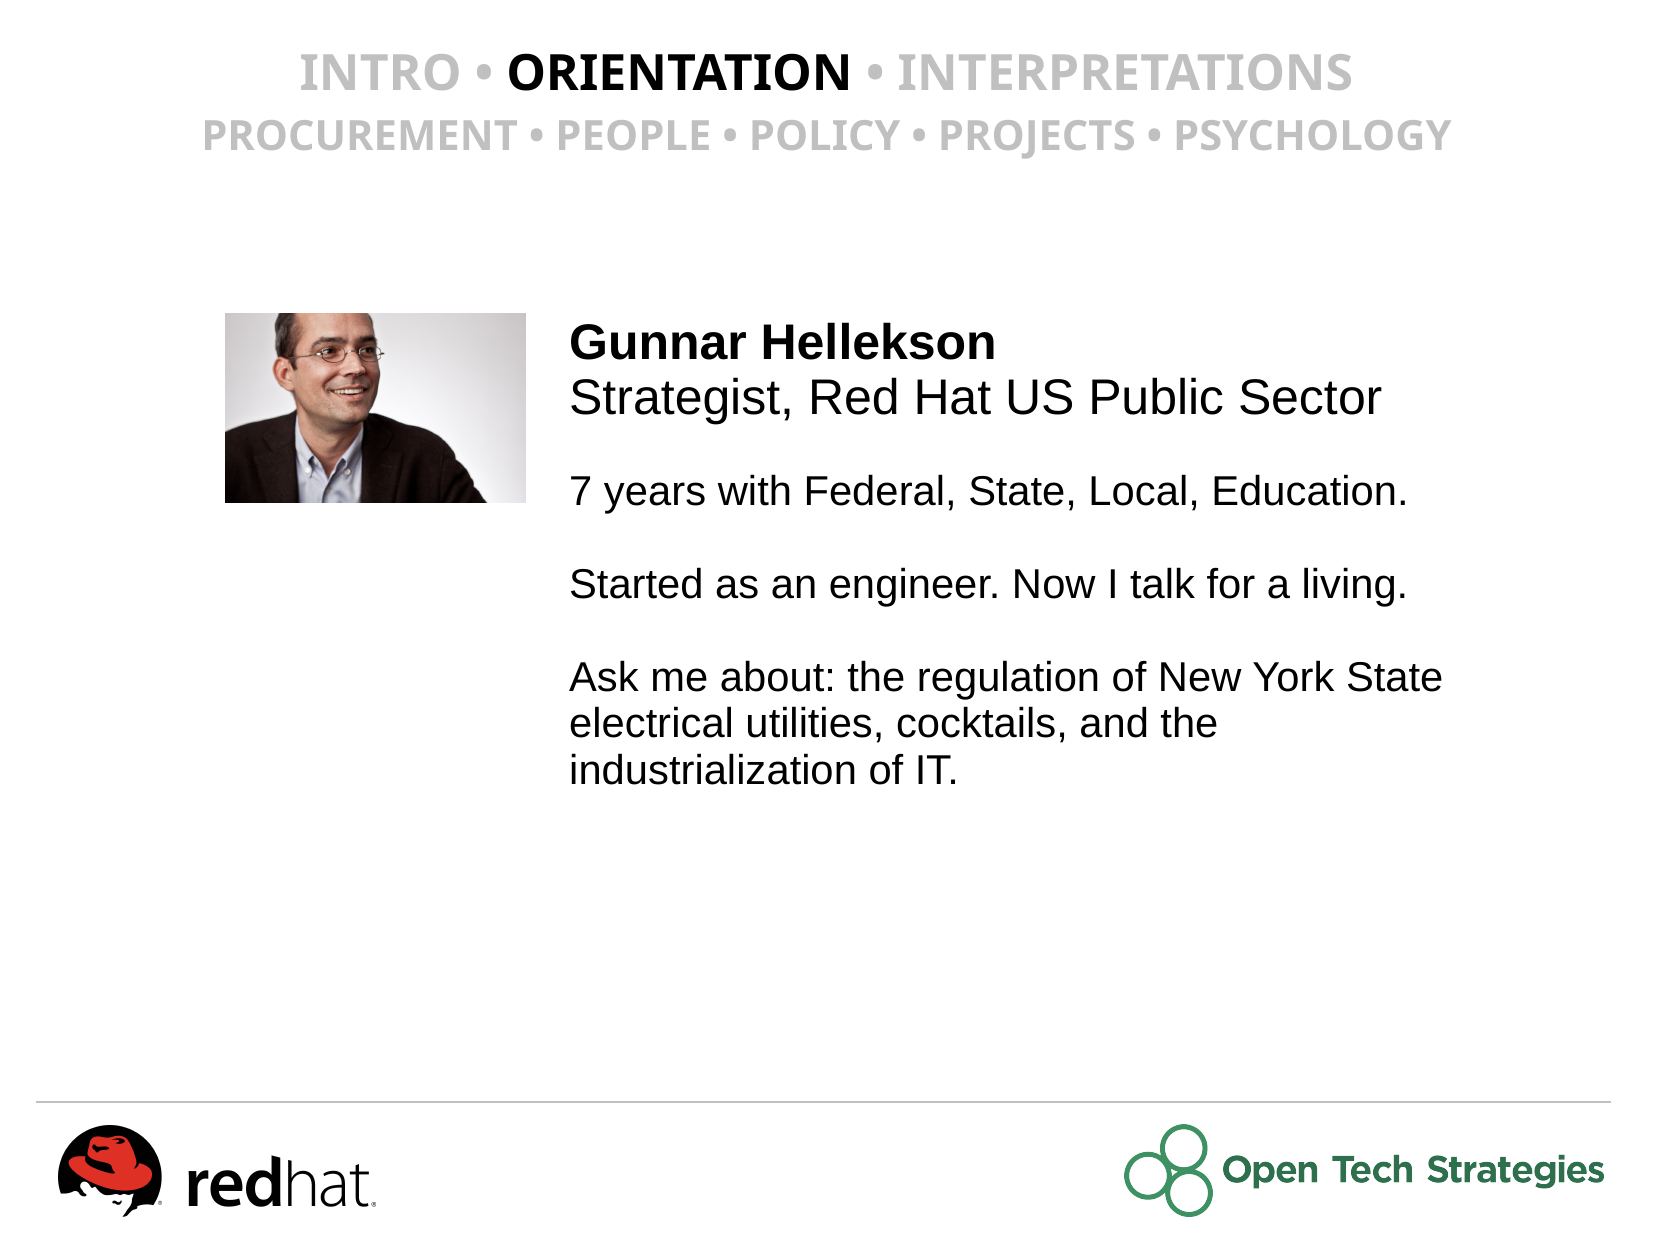

# INTRO • ORIENTATION • INTERPRETATIONS PROCUREMENT • PEOPLE • POLICY • PROJECTS • PSYCHOLOGY
Gunnar Hellekson
Strategist, Red Hat US Public Sector
7 years with Federal, State, Local, Education.
Started as an engineer. Now I talk for a living.
Ask me about: the regulation of New York State electrical utilities, cocktails, and the industrialization of IT.